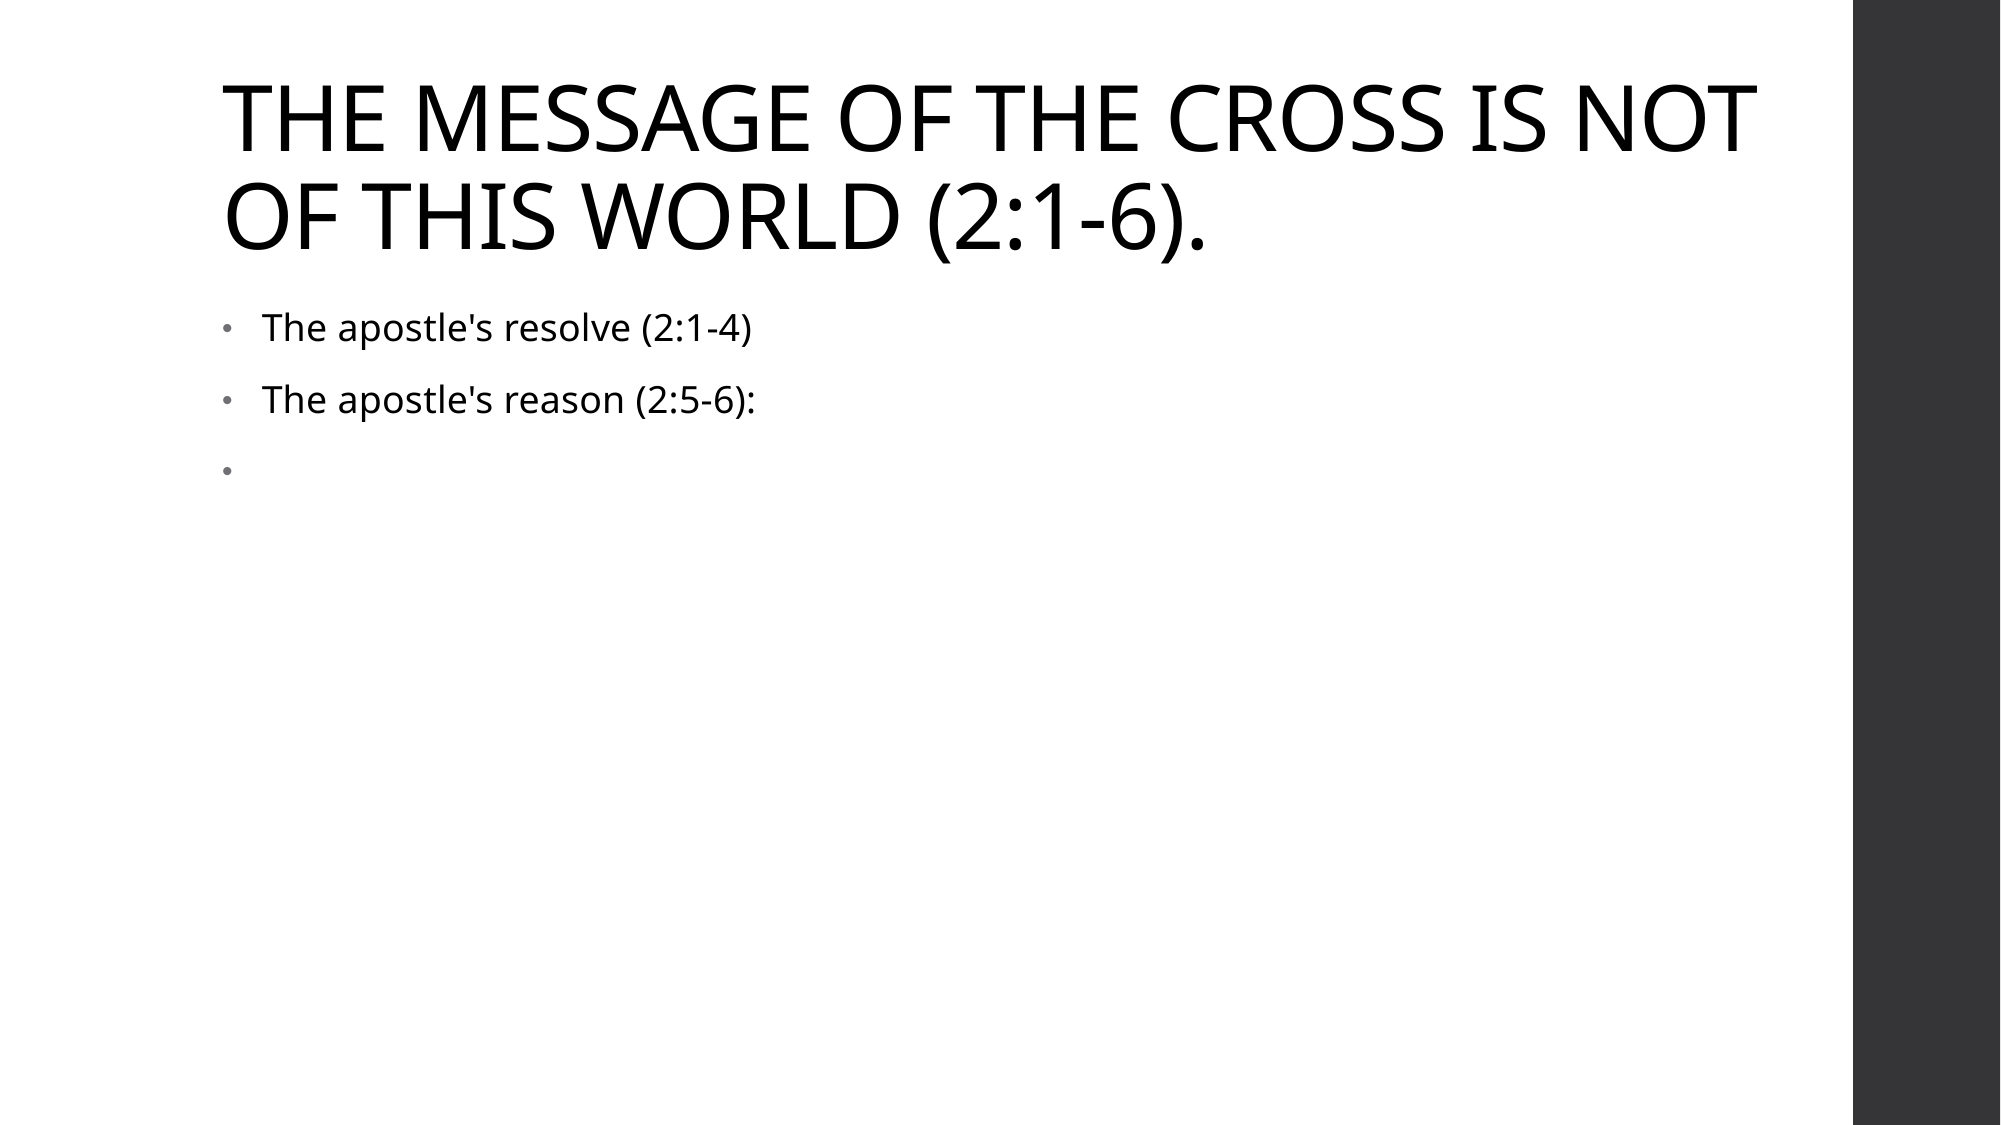

# THE MESSAGE OF THE CROSS IS NOT OF THIS WORLD (2:1-6).
 The apostle's resolve (2:1-4)
 The apostle's reason (2:5-6):